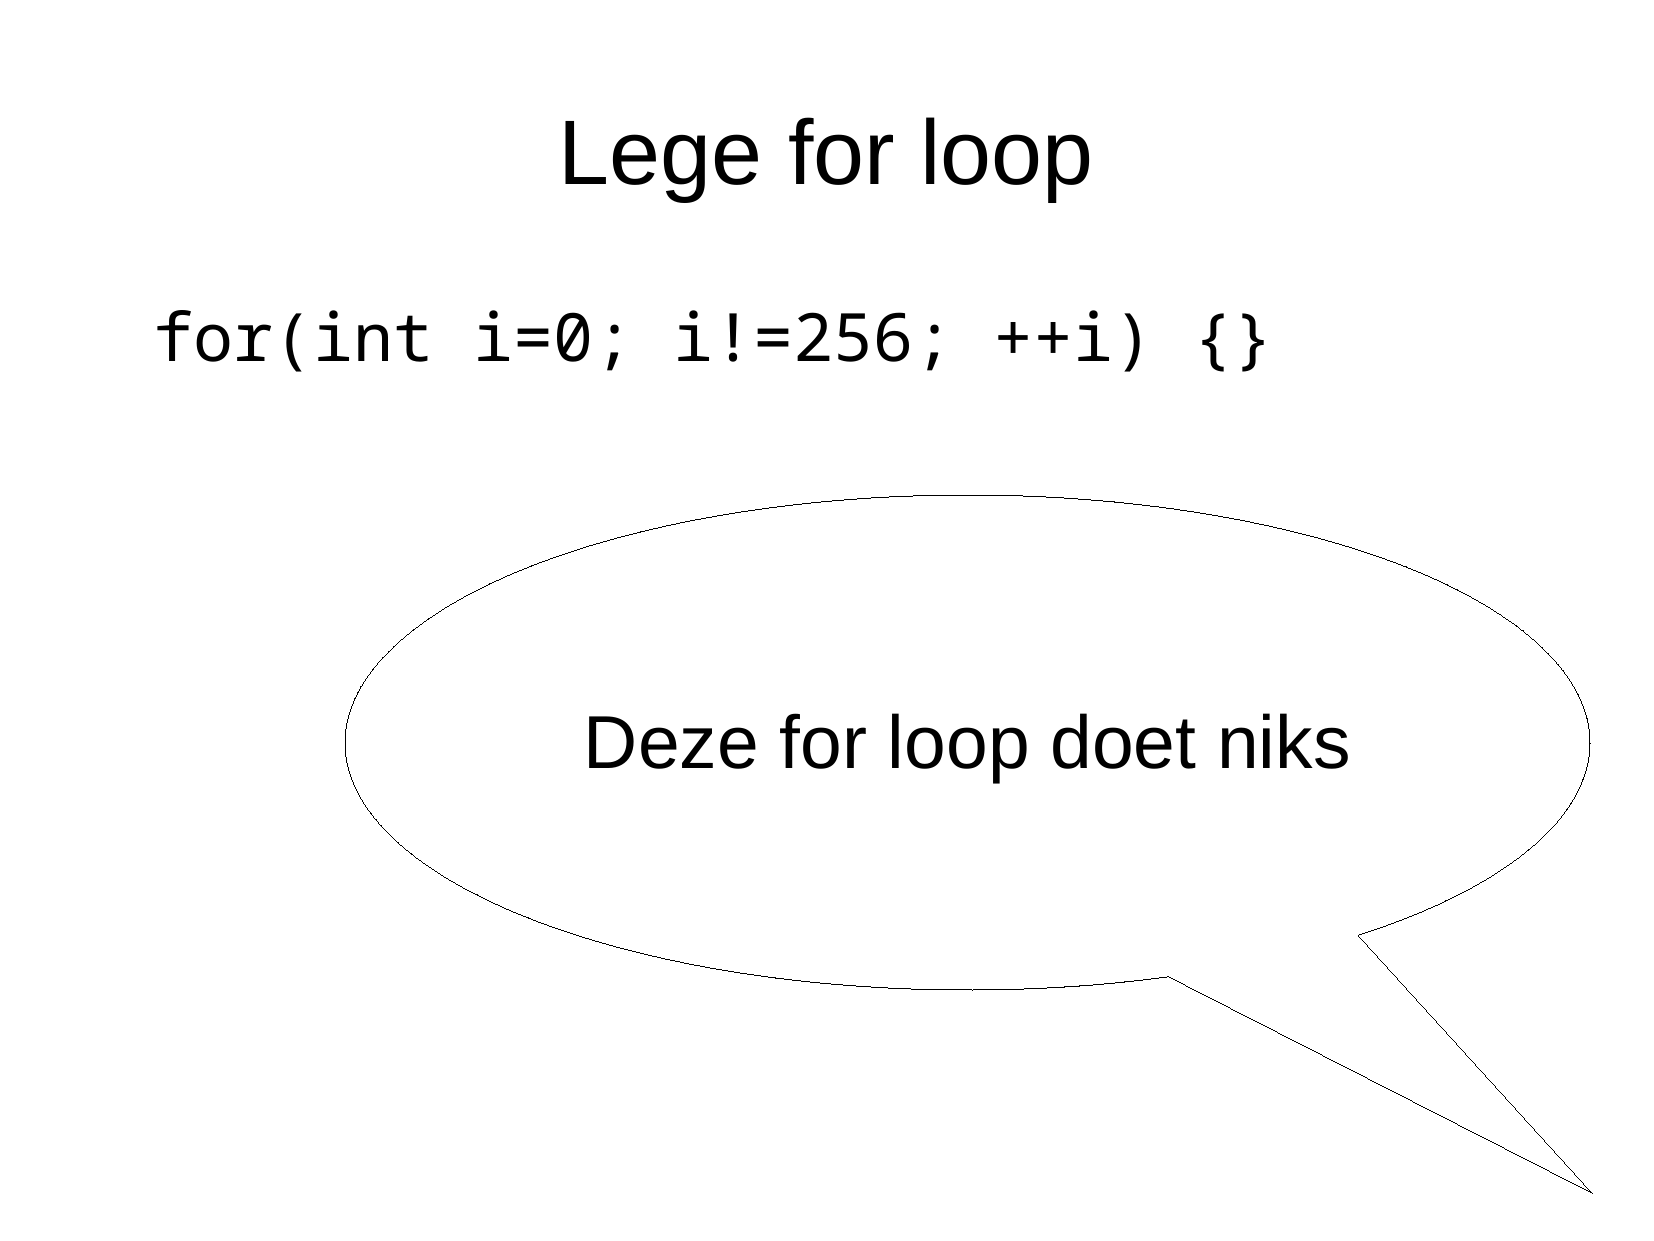

# Lege for loop
for(int i=0; i!=256; ++i) {}
Deze for loop doet niks